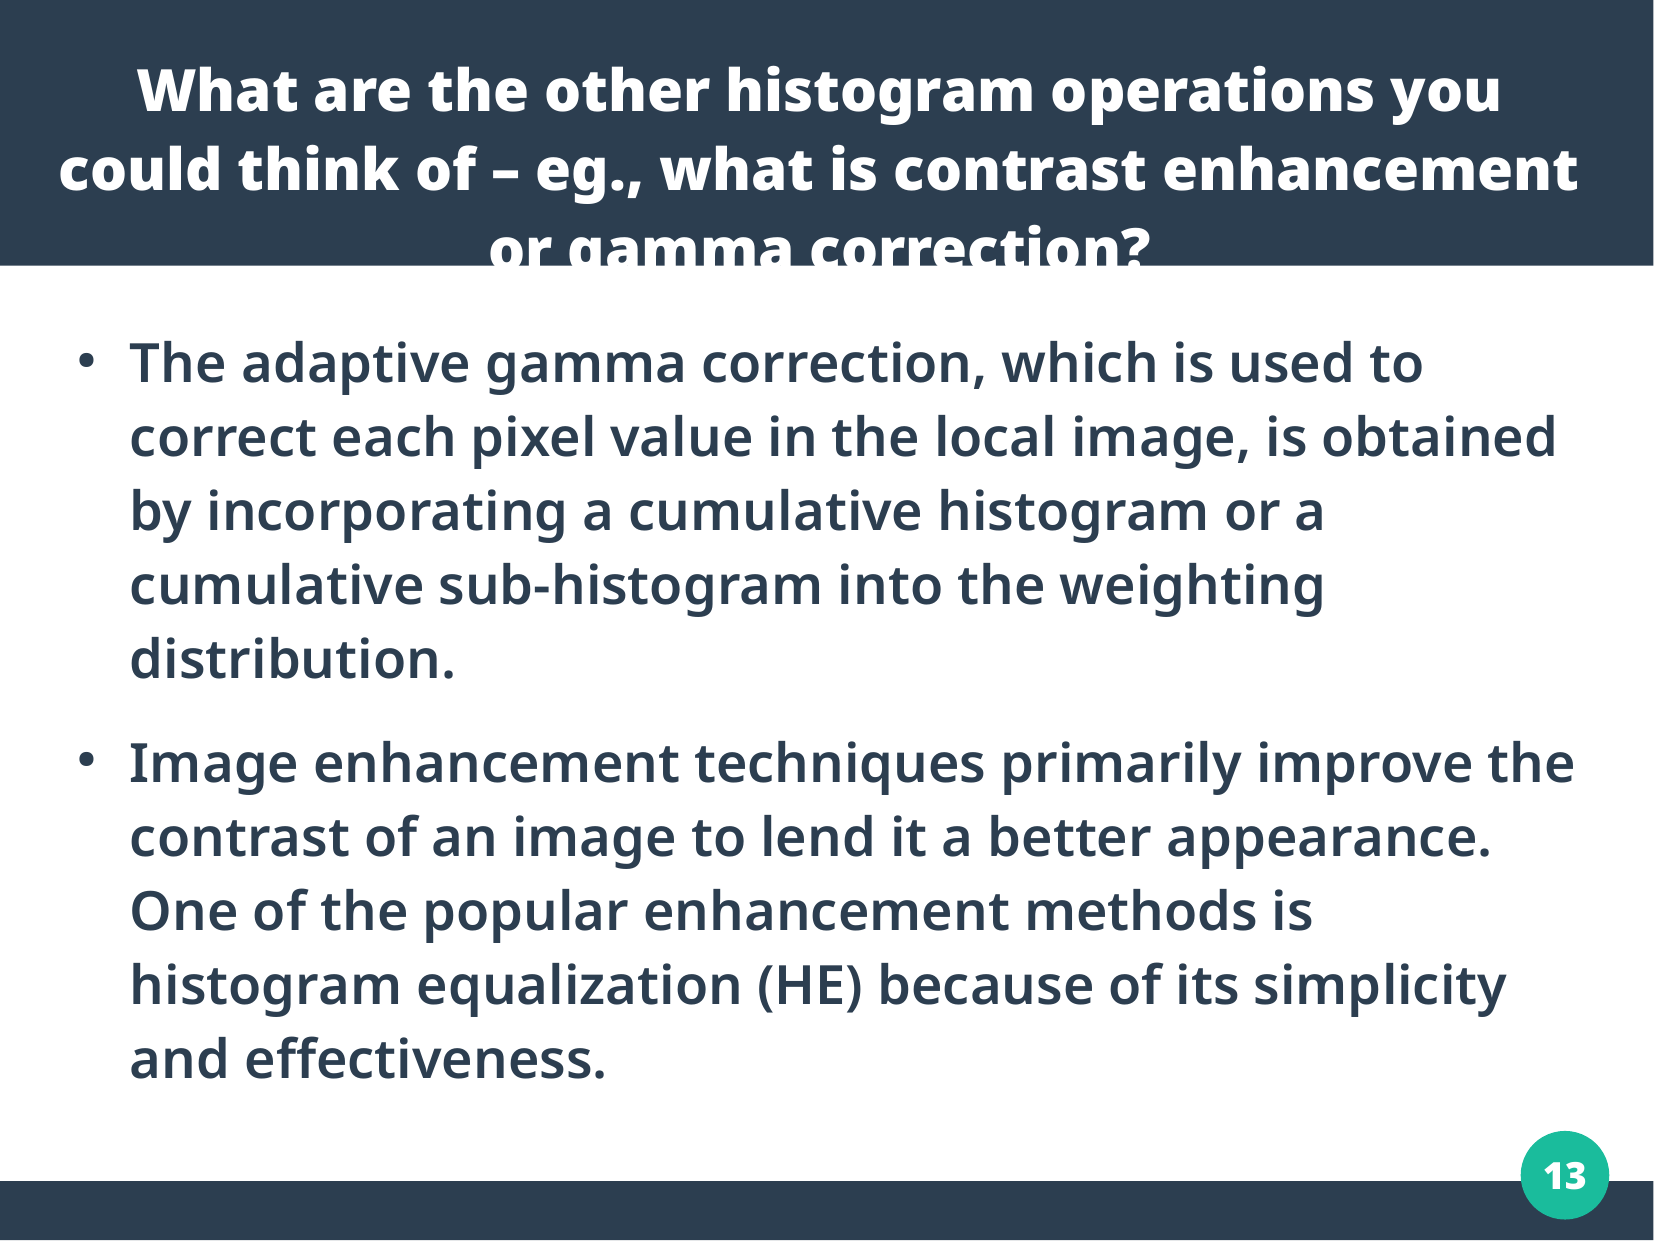

# What are the other histogram operations you could think of – eg., what is contrast enhancement or gamma correction?
The adaptive gamma correction, which is used to correct each pixel value in the local image, is obtained by incorporating a cumulative histogram or a cumulative sub-histogram into the weighting distribution.
Image enhancement techniques primarily improve the contrast of an image to lend it a better appearance. One of the popular enhancement methods is histogram equalization (HE) because of its simplicity and effectiveness.
13